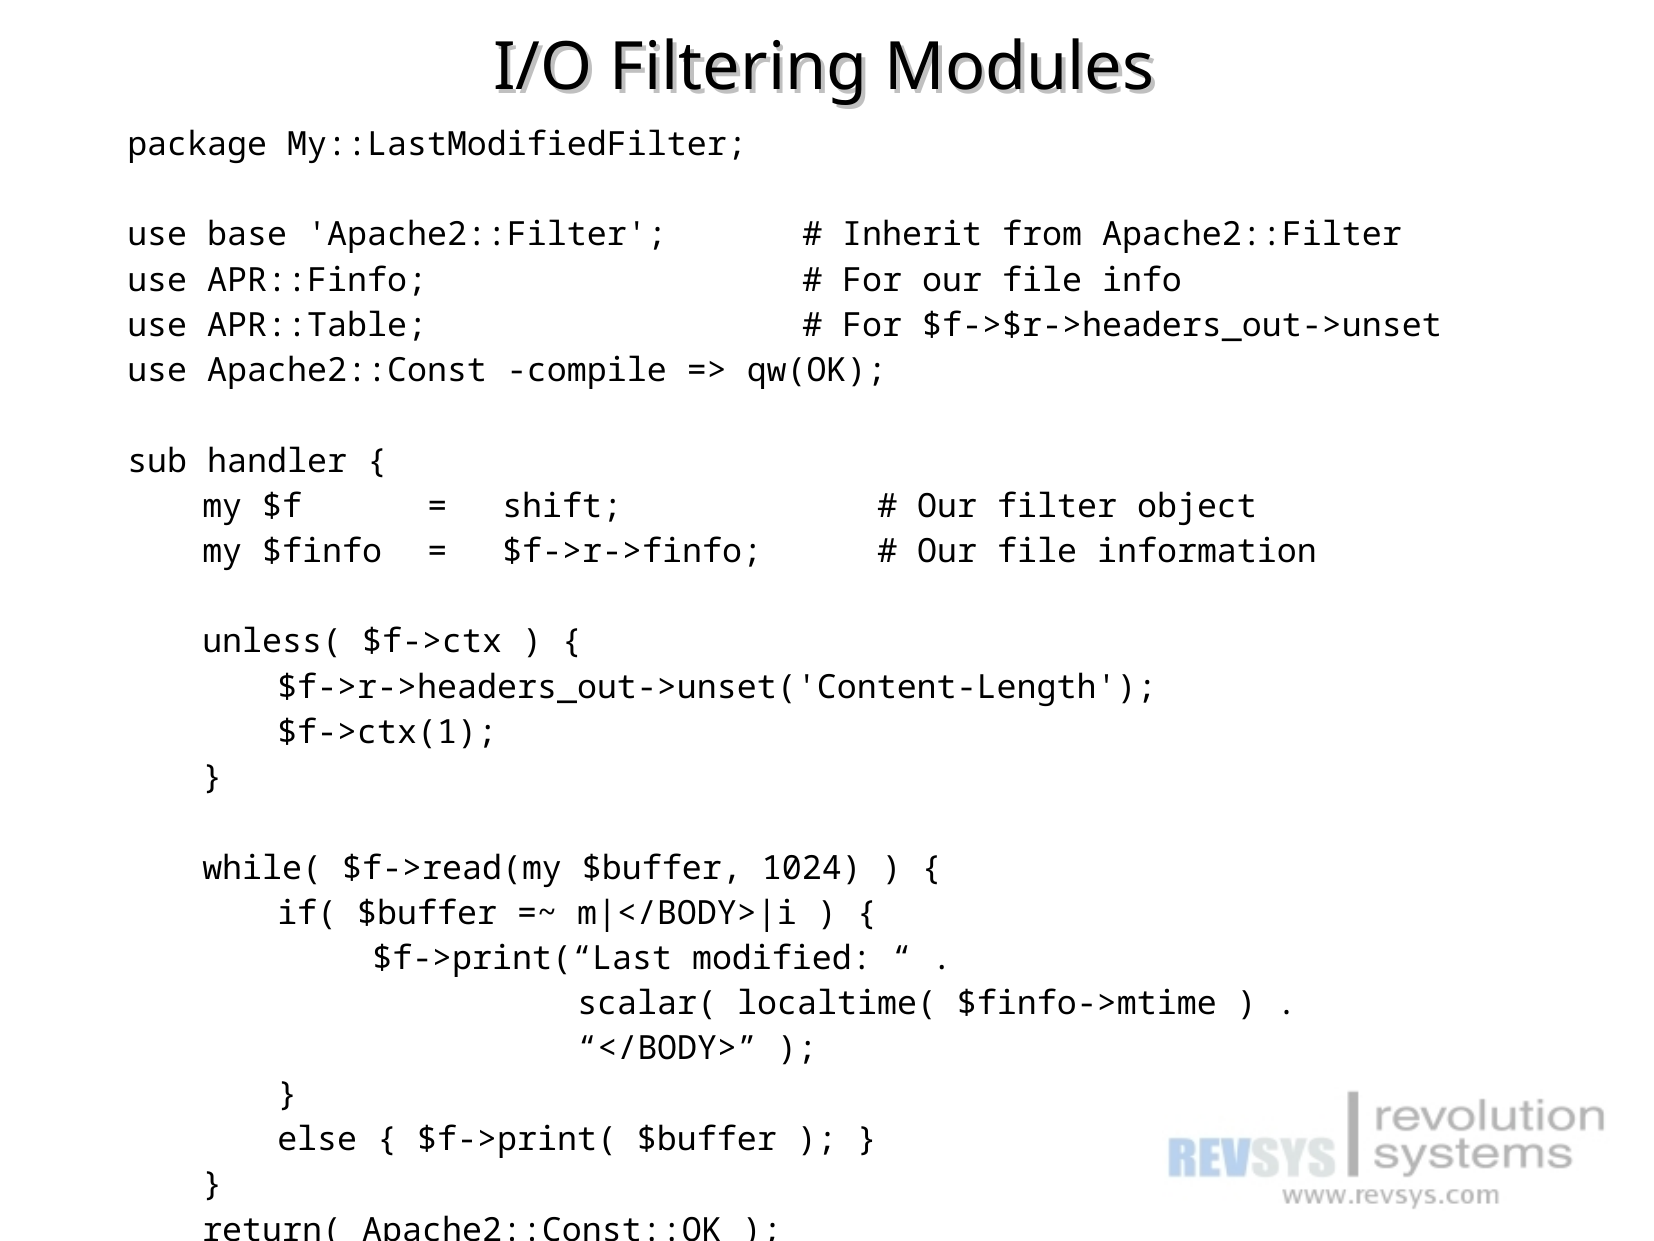

# I/O Filtering Modules
package My::LastModifiedFilter;
use base 'Apache2::Filter'; 		# Inherit from Apache2::Filter
use APR::Finfo; 					# For our file info
use APR::Table; 					# For $f->$r->headers_out->unset
use Apache2::Const -compile => qw(OK);
sub handler {
	my $f		=	shift;				# Our filter object
	my $finfo	=	$f->r->finfo; 		# Our file information
	unless( $f->ctx ) {
		$f->r->headers_out->unset('Content-Length');
		$f->ctx(1);
	}
	while( $f->read(my $buffer, 1024) ) {
		if( $buffer =~ m|</BODY>|i ) {
			 $f->print(“Last modified: “ .
						scalar( localtime( $finfo->mtime ) .
						“</BODY>” );
		}
		else { $f->print( $buffer ); }
	}
	return( Apache2::Const::OK );
}
1;